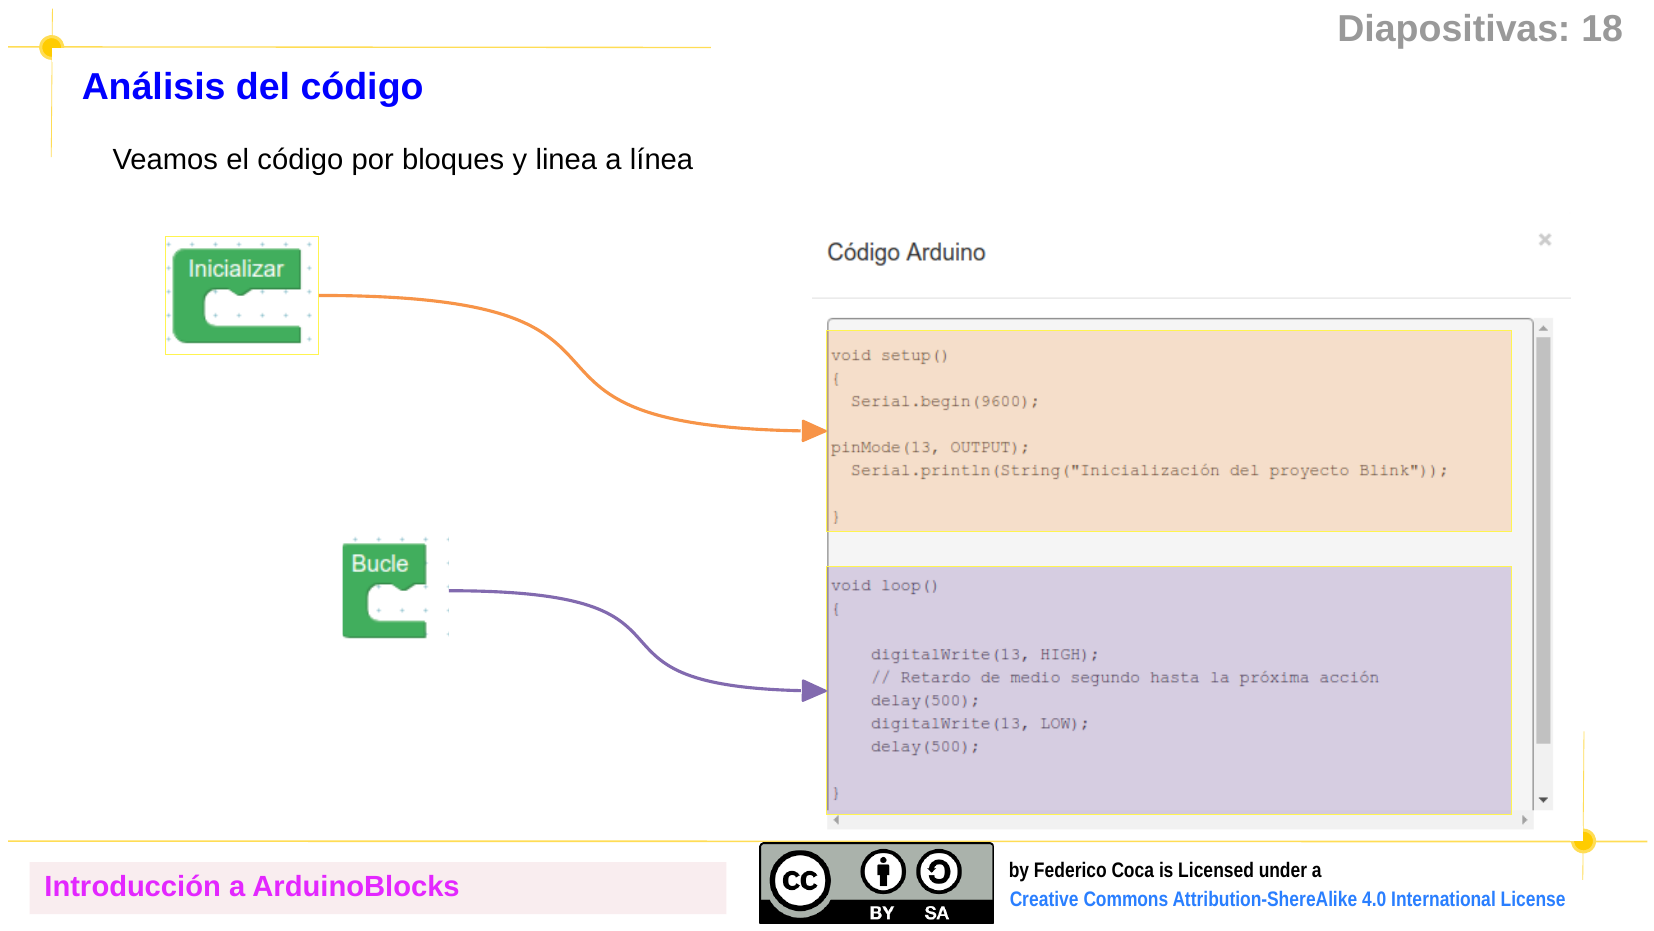

Diapositivas: 18
Análisis del código
Veamos el código por bloques y linea a línea
Introducción a ArduinoBlocks